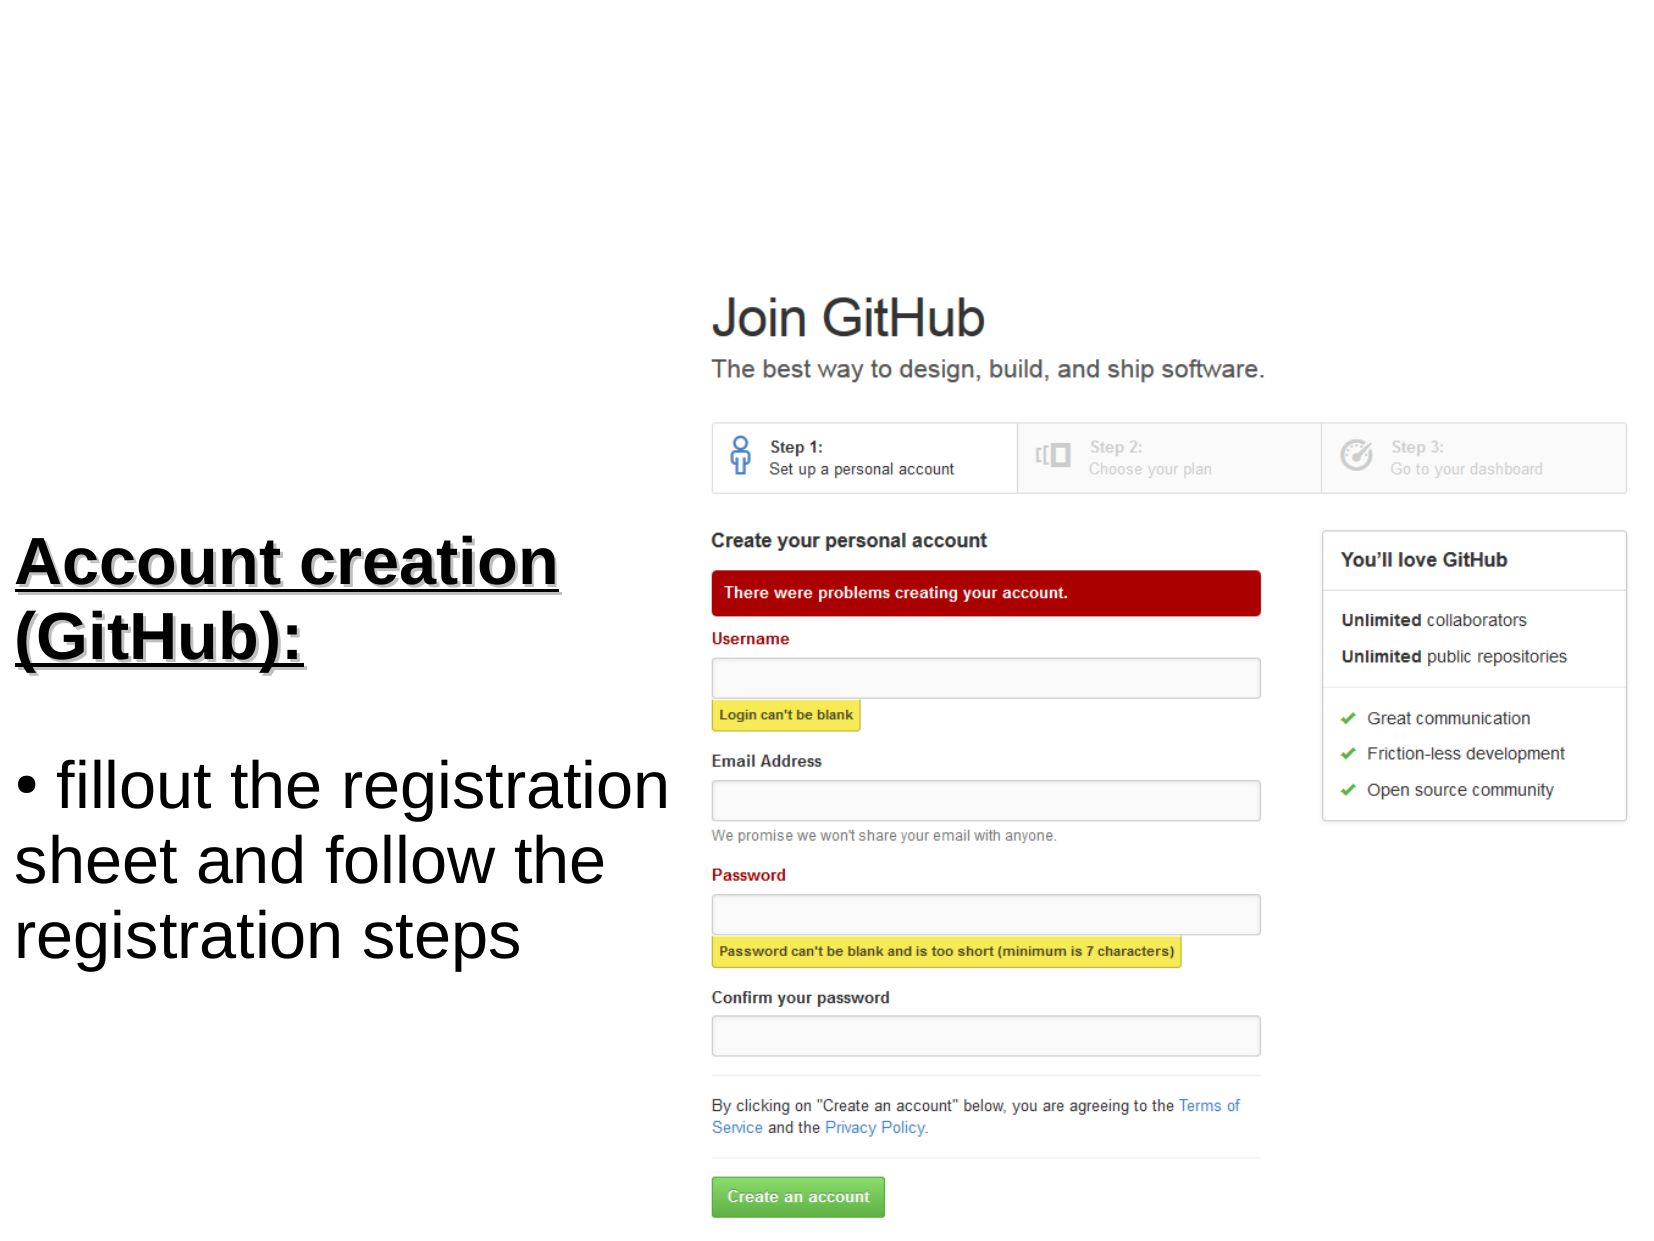

Software Engineering Desing Project
Account creation
(GitHub):
 fillout the registration
sheet and follow the
registration steps